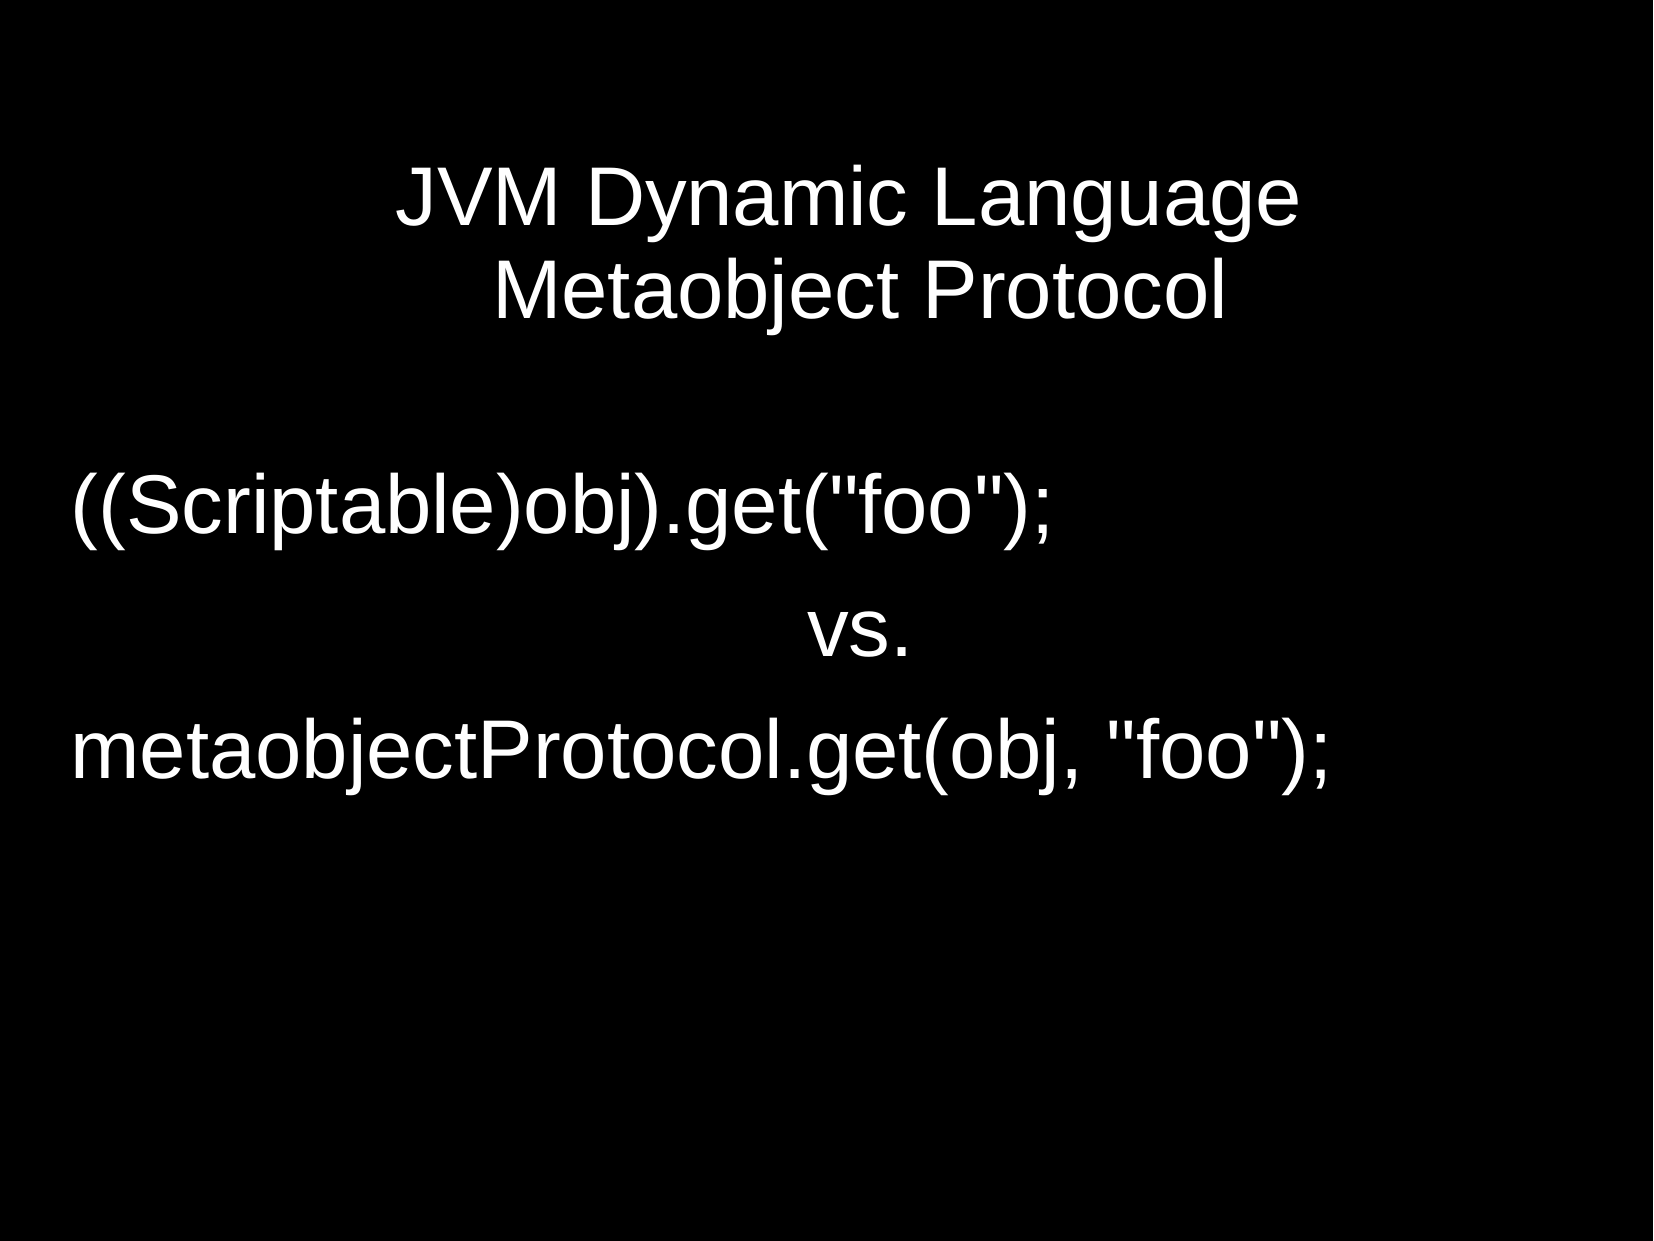

# JVM Dynamic Language Metaobject Protocol
((Scriptable)obj).get("foo");
vs.
metaobjectProtocol.get(obj, "foo");